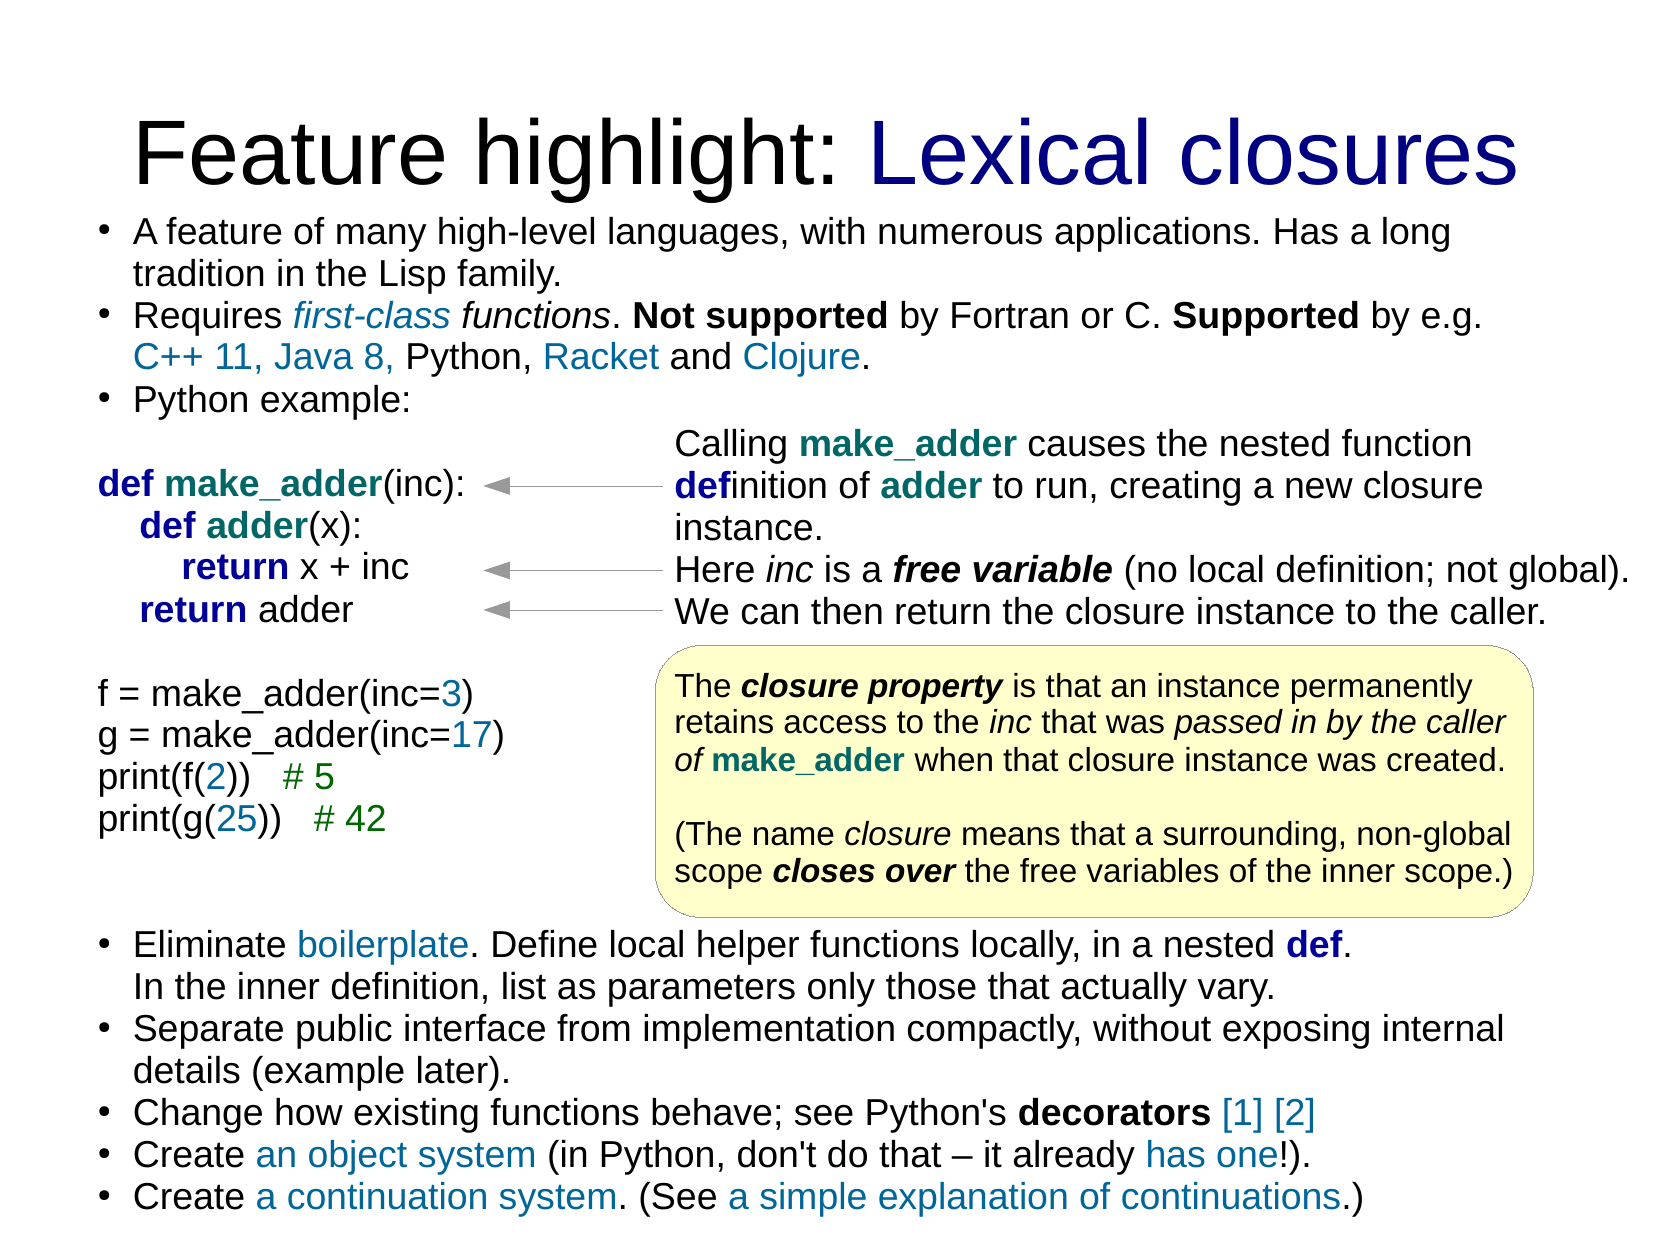

# Feature highlight: Lexical closures
A feature of many high-level languages, with numerous applications. Has a long tradition in the Lisp family.
Requires first-class functions. Not supported by Fortran or C. Supported by e.g. C++ 11, Java 8, Python, Racket and Clojure.
Python example:
def make_adder(inc):
 def adder(x):
 return x + inc
 return adder
f = make_adder(inc=3)
g = make_adder(inc=17)
print(f(2)) # 5
print(g(25)) # 42
Eliminate boilerplate. Define local helper functions locally, in a nested def.
In the inner definition, list as parameters only those that actually vary.
Separate public interface from implementation compactly, without exposing internal details (example later).
Change how existing functions behave; see Python's decorators [1] [2]
Create an object system (in Python, don't do that – it already has one!).
Create a continuation system. (See a simple explanation of continuations.)
Calling make_adder causes the nested function
definition of adder to run, creating a new closure
instance.
Here inc is a free variable (no local definition; not global).
We can then return the closure instance to the caller.
The closure property is that an instance permanently
retains access to the inc that was passed in by the caller
of make_adder when that closure instance was created.
(The name closure means that a surrounding, non-global
scope closes over the free variables of the inner scope.)